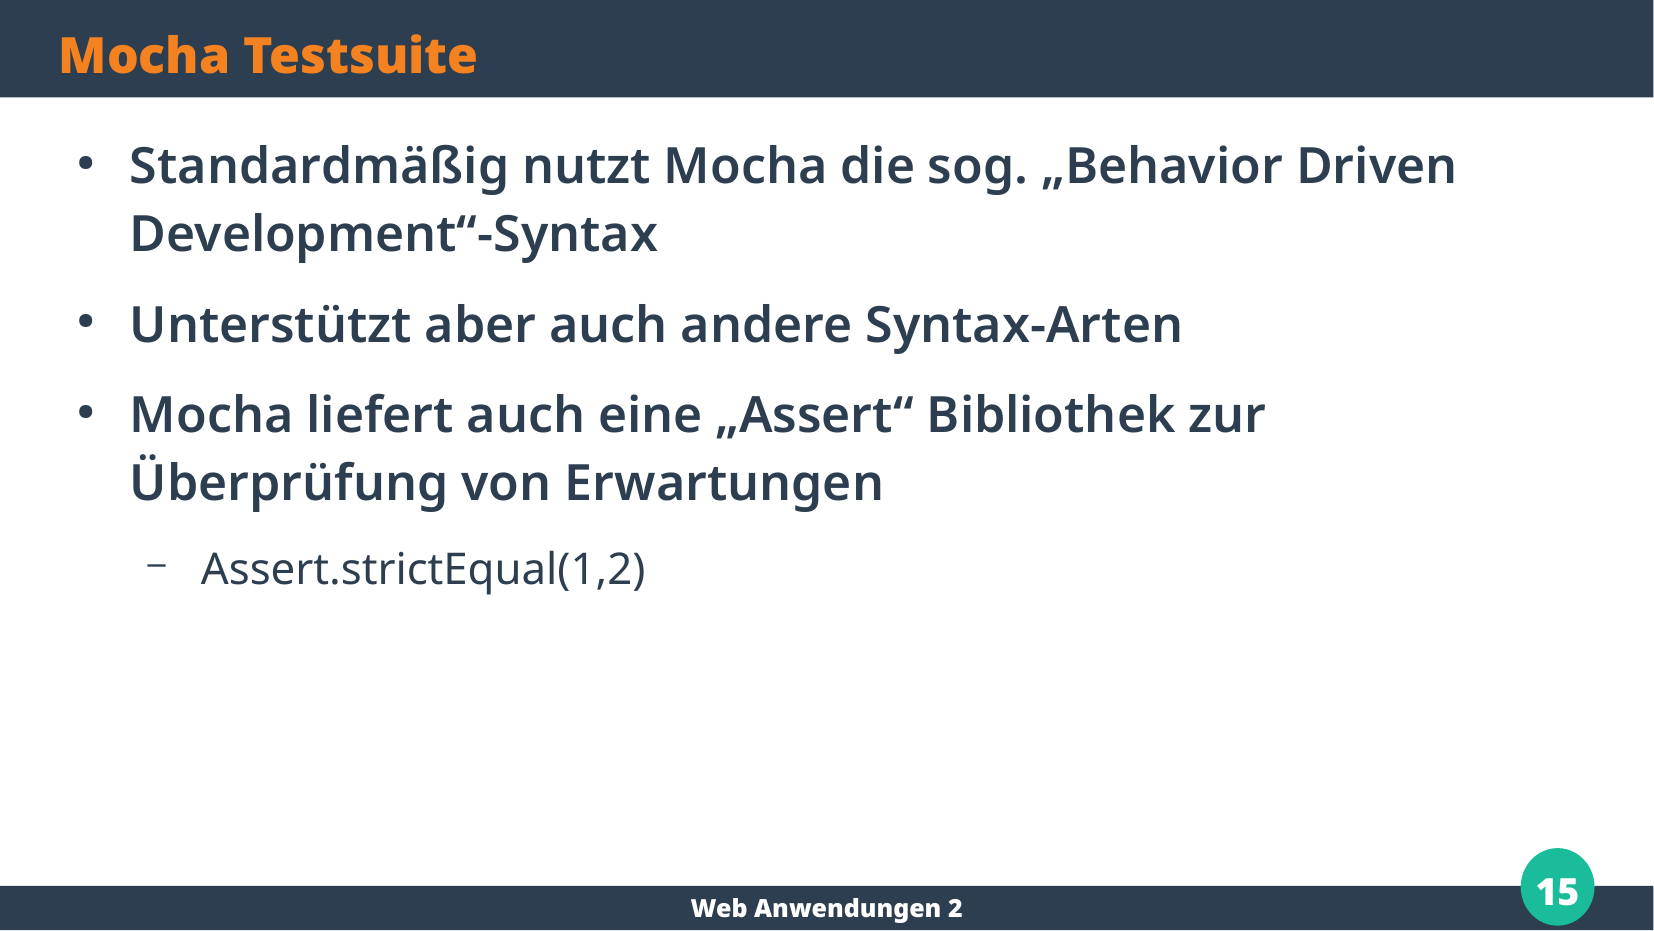

# Mocha Testsuite
Standardmäßig nutzt Mocha die sog. „Behavior Driven Development“-Syntax
Unterstützt aber auch andere Syntax-Arten
Mocha liefert auch eine „Assert“ Bibliothek zur Überprüfung von Erwartungen
Assert.strictEqual(1,2)
15